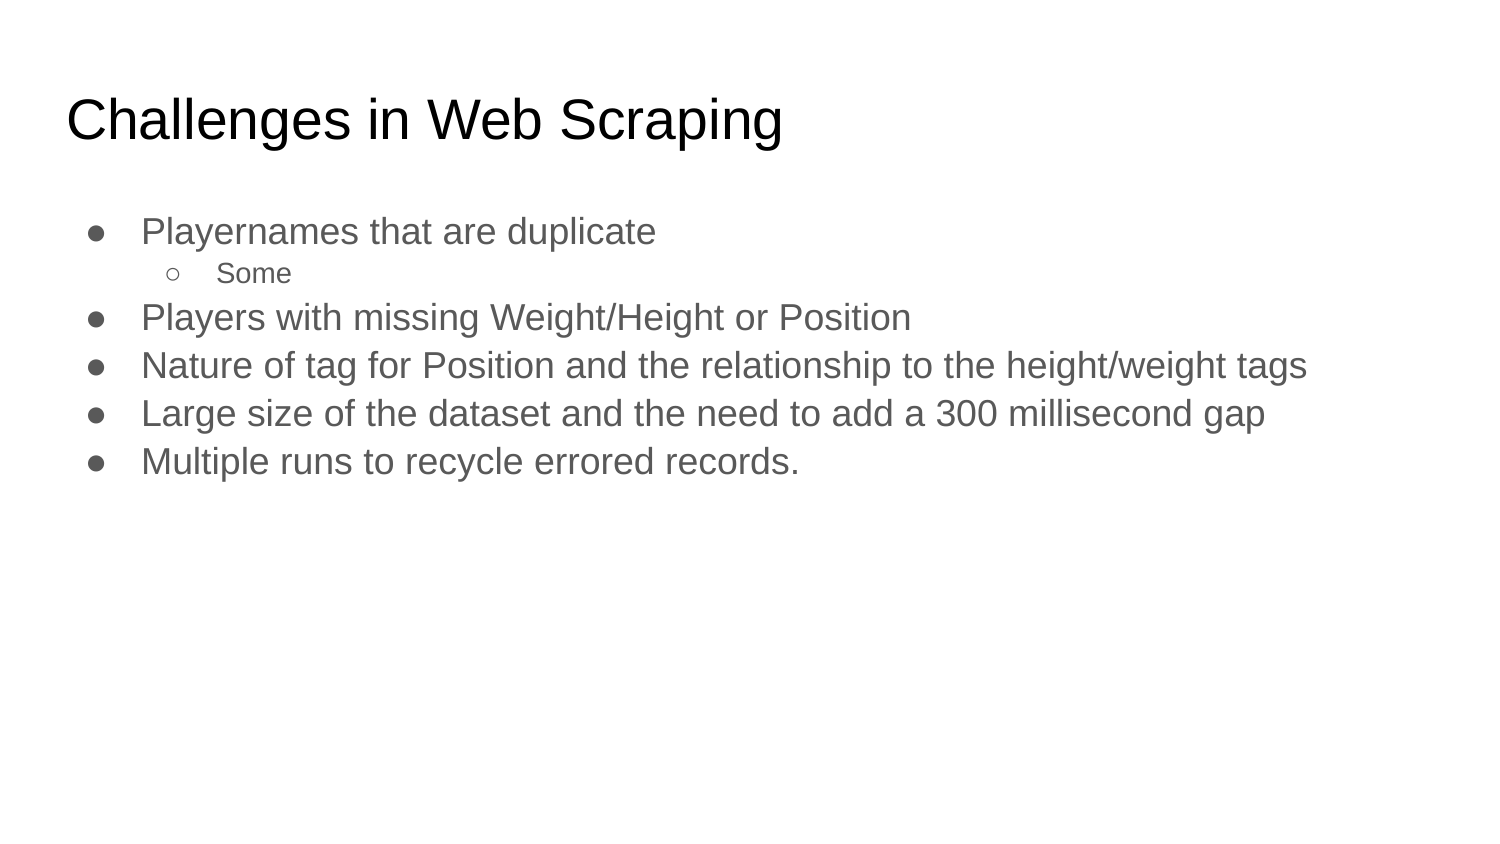

# Challenges in Web Scraping
Playernames that are duplicate
Some
Players with missing Weight/Height or Position
Nature of tag for Position and the relationship to the height/weight tags
Large size of the dataset and the need to add a 300 millisecond gap
Multiple runs to recycle errored records.